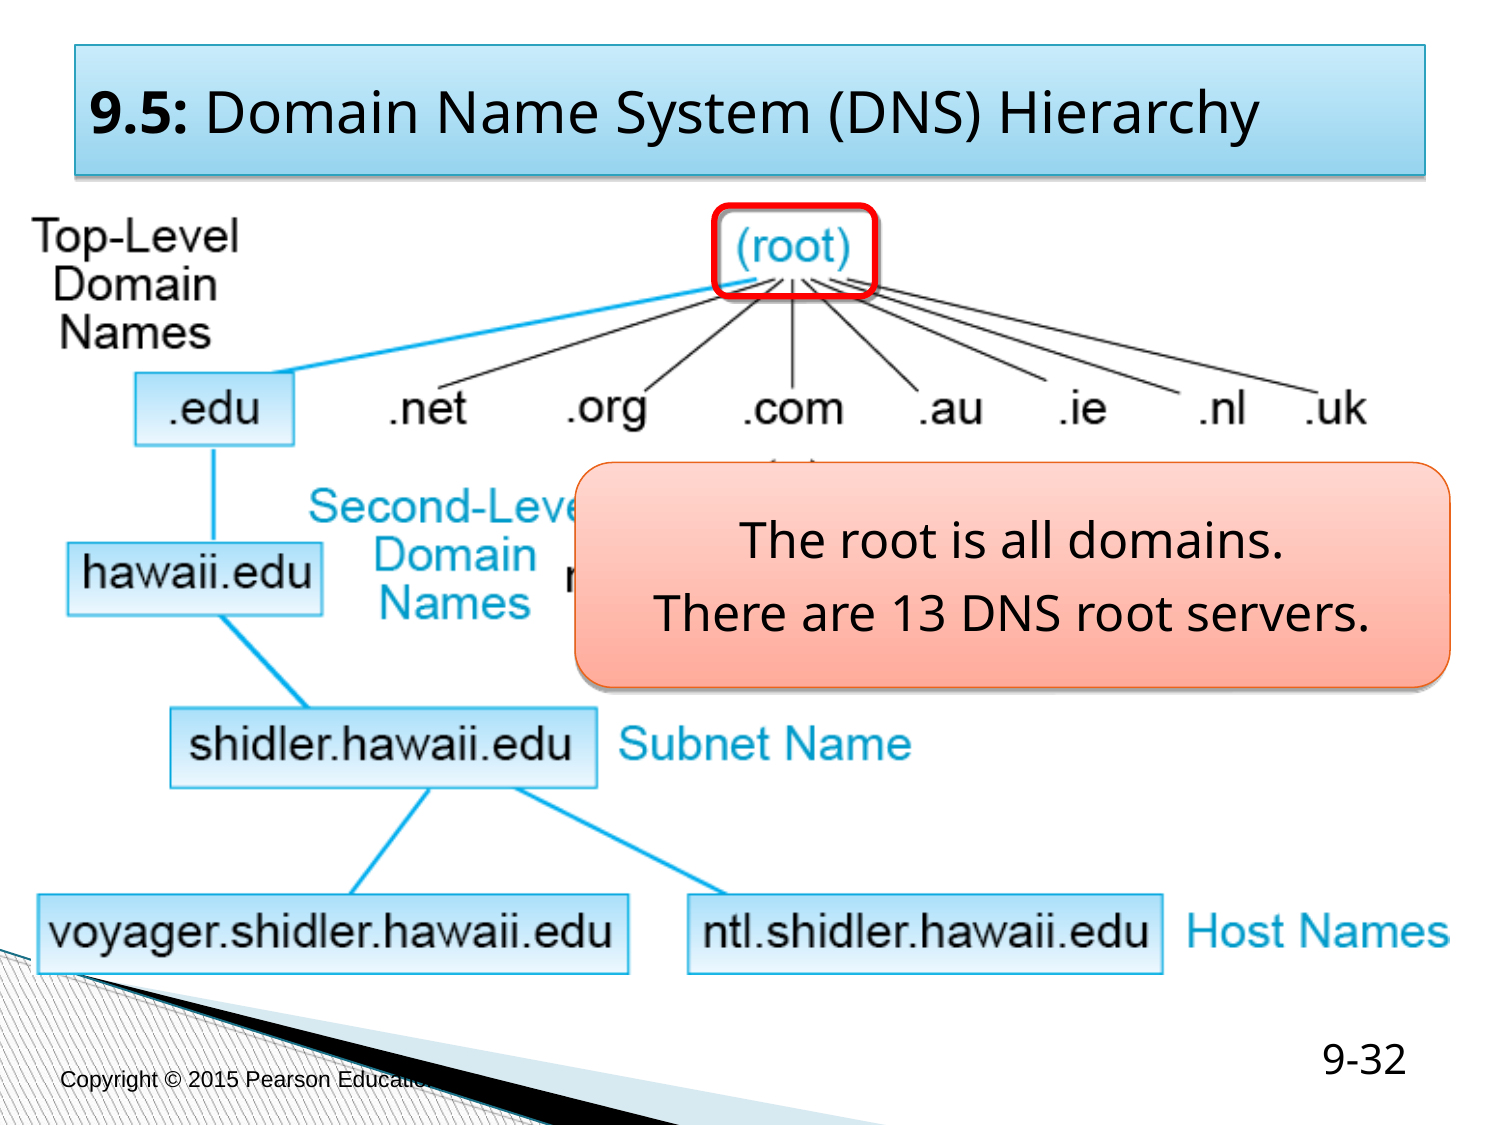

# 9.5: Domain Name System (DNS) Hierarchy
The root is all domains.
There are 13 DNS root servers.
Copyright © 2015 Pearson Education, Inc.